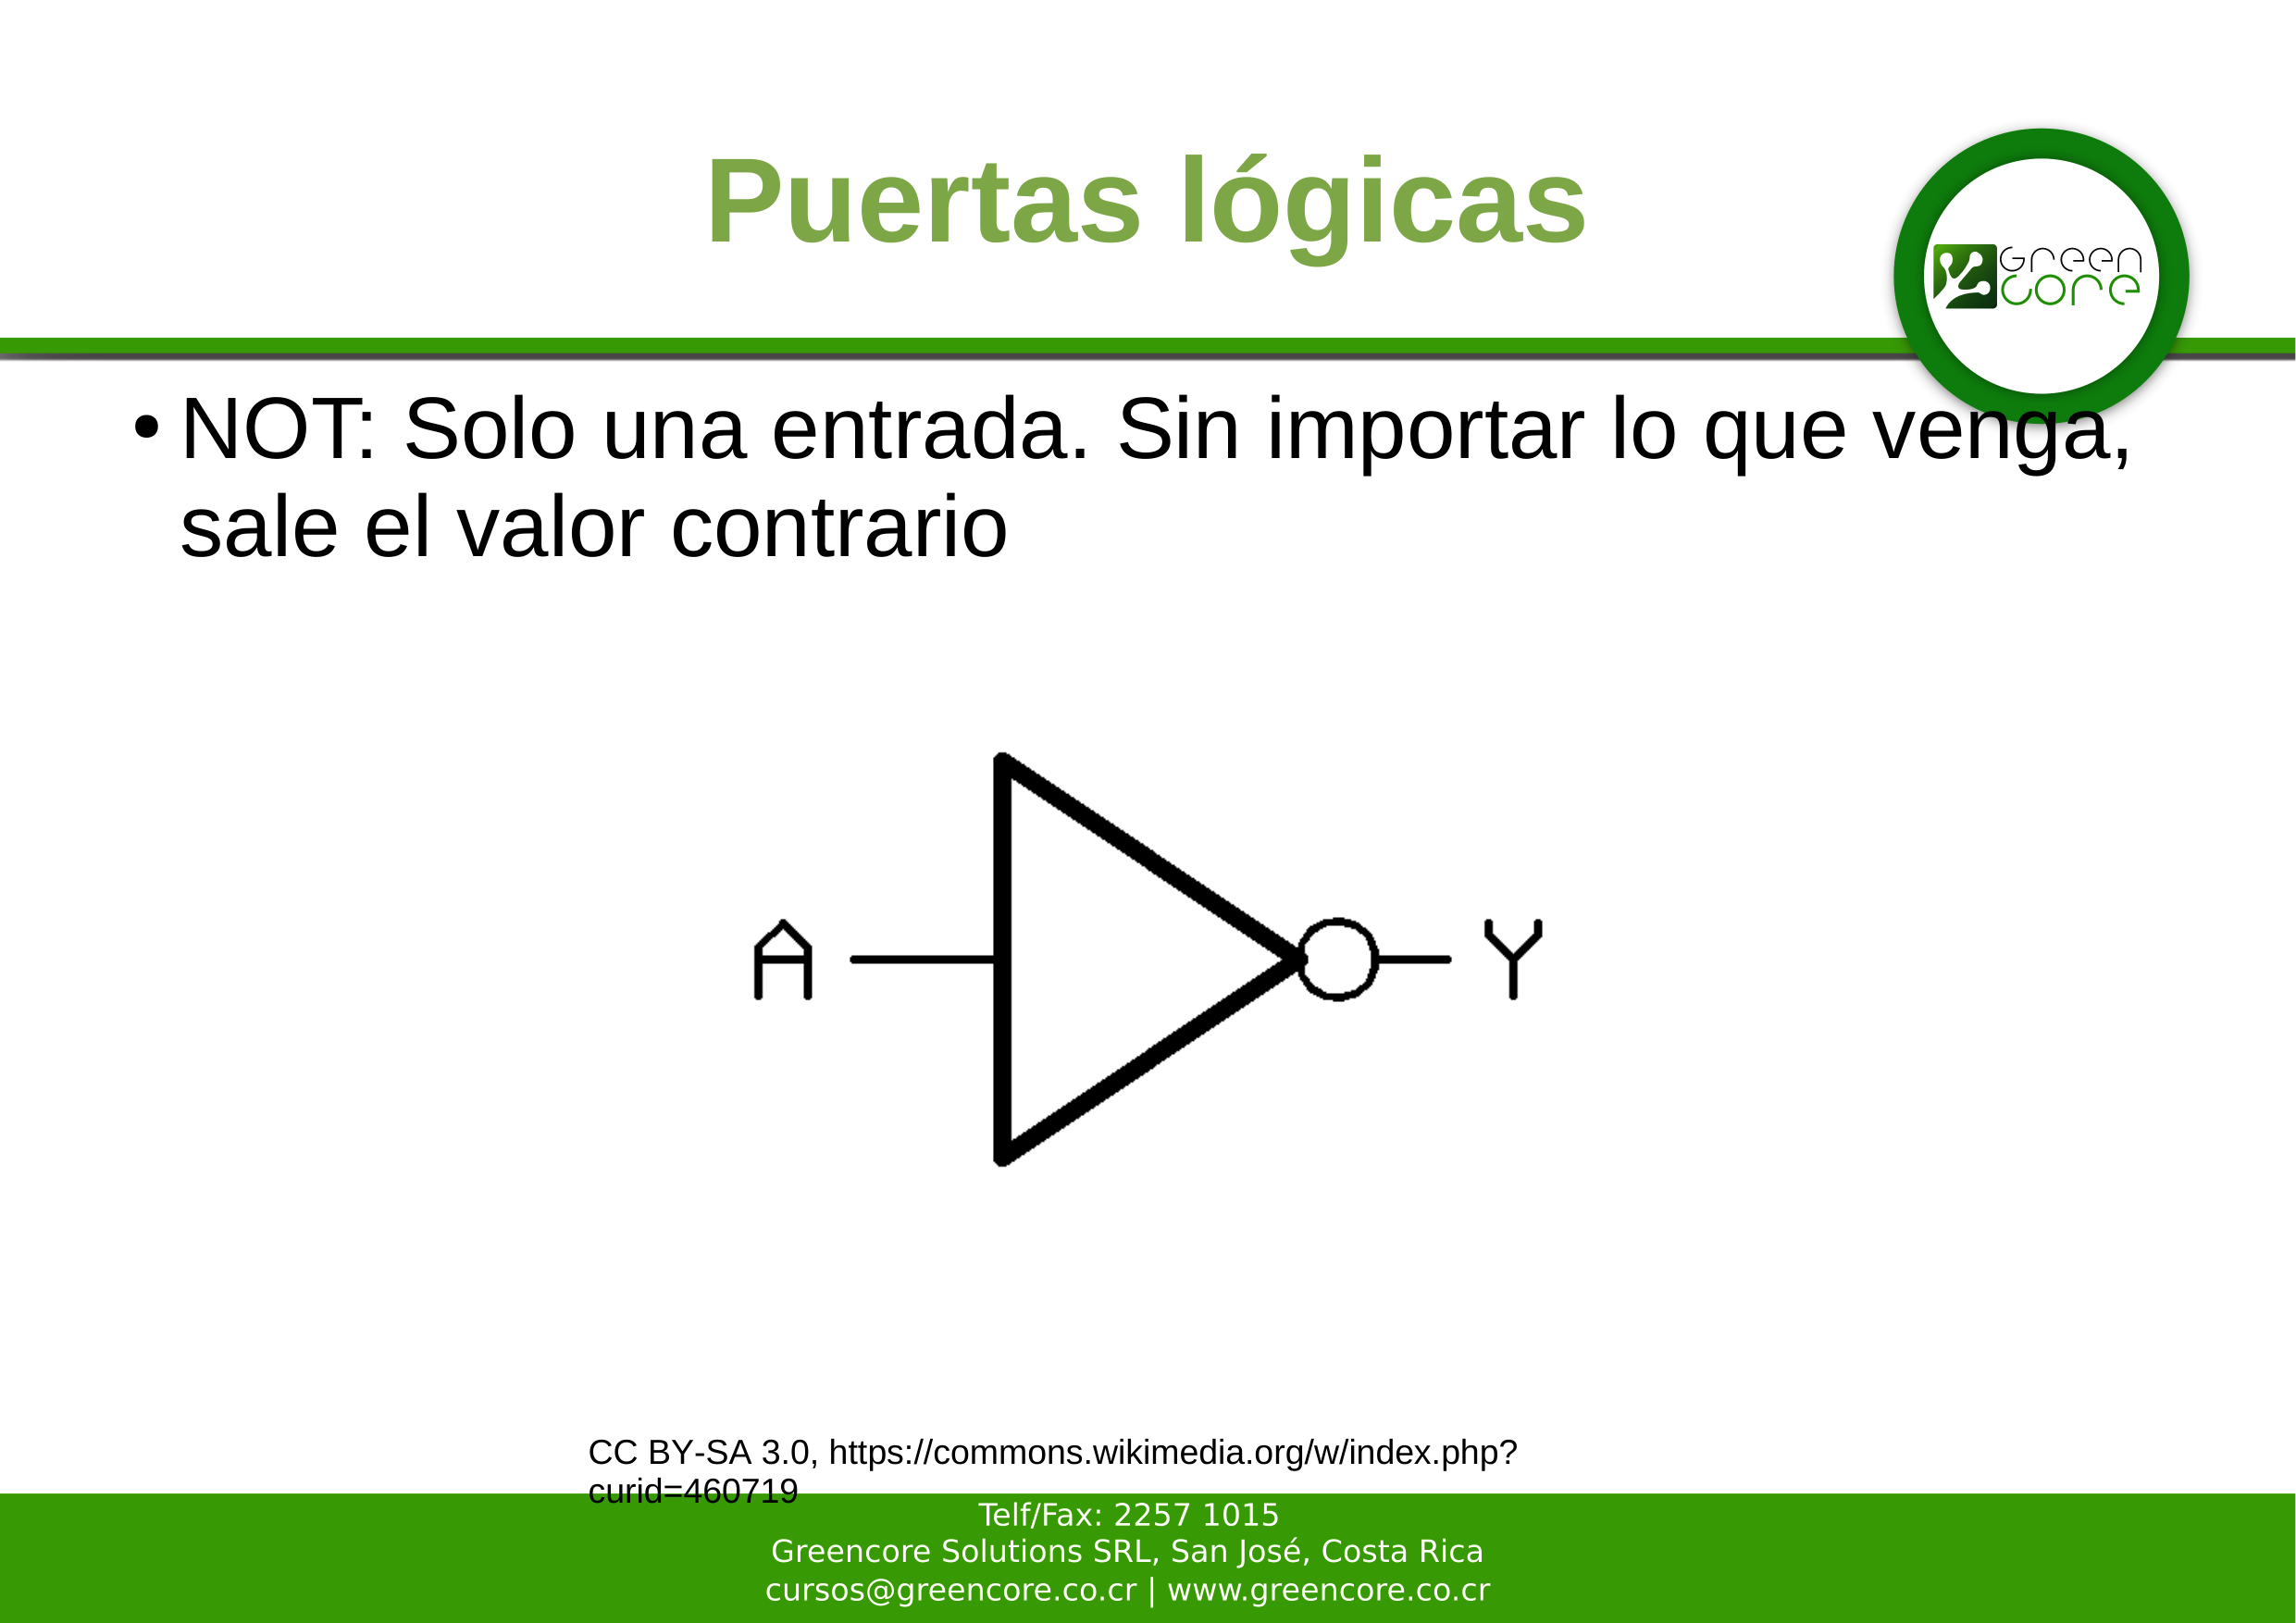

# Puertas lógicas
NOT: Solo una entrada. Sin importar lo que venga, sale el valor contrario
CC BY-SA 3.0, https://commons.wikimedia.org/w/index.php?curid=460719